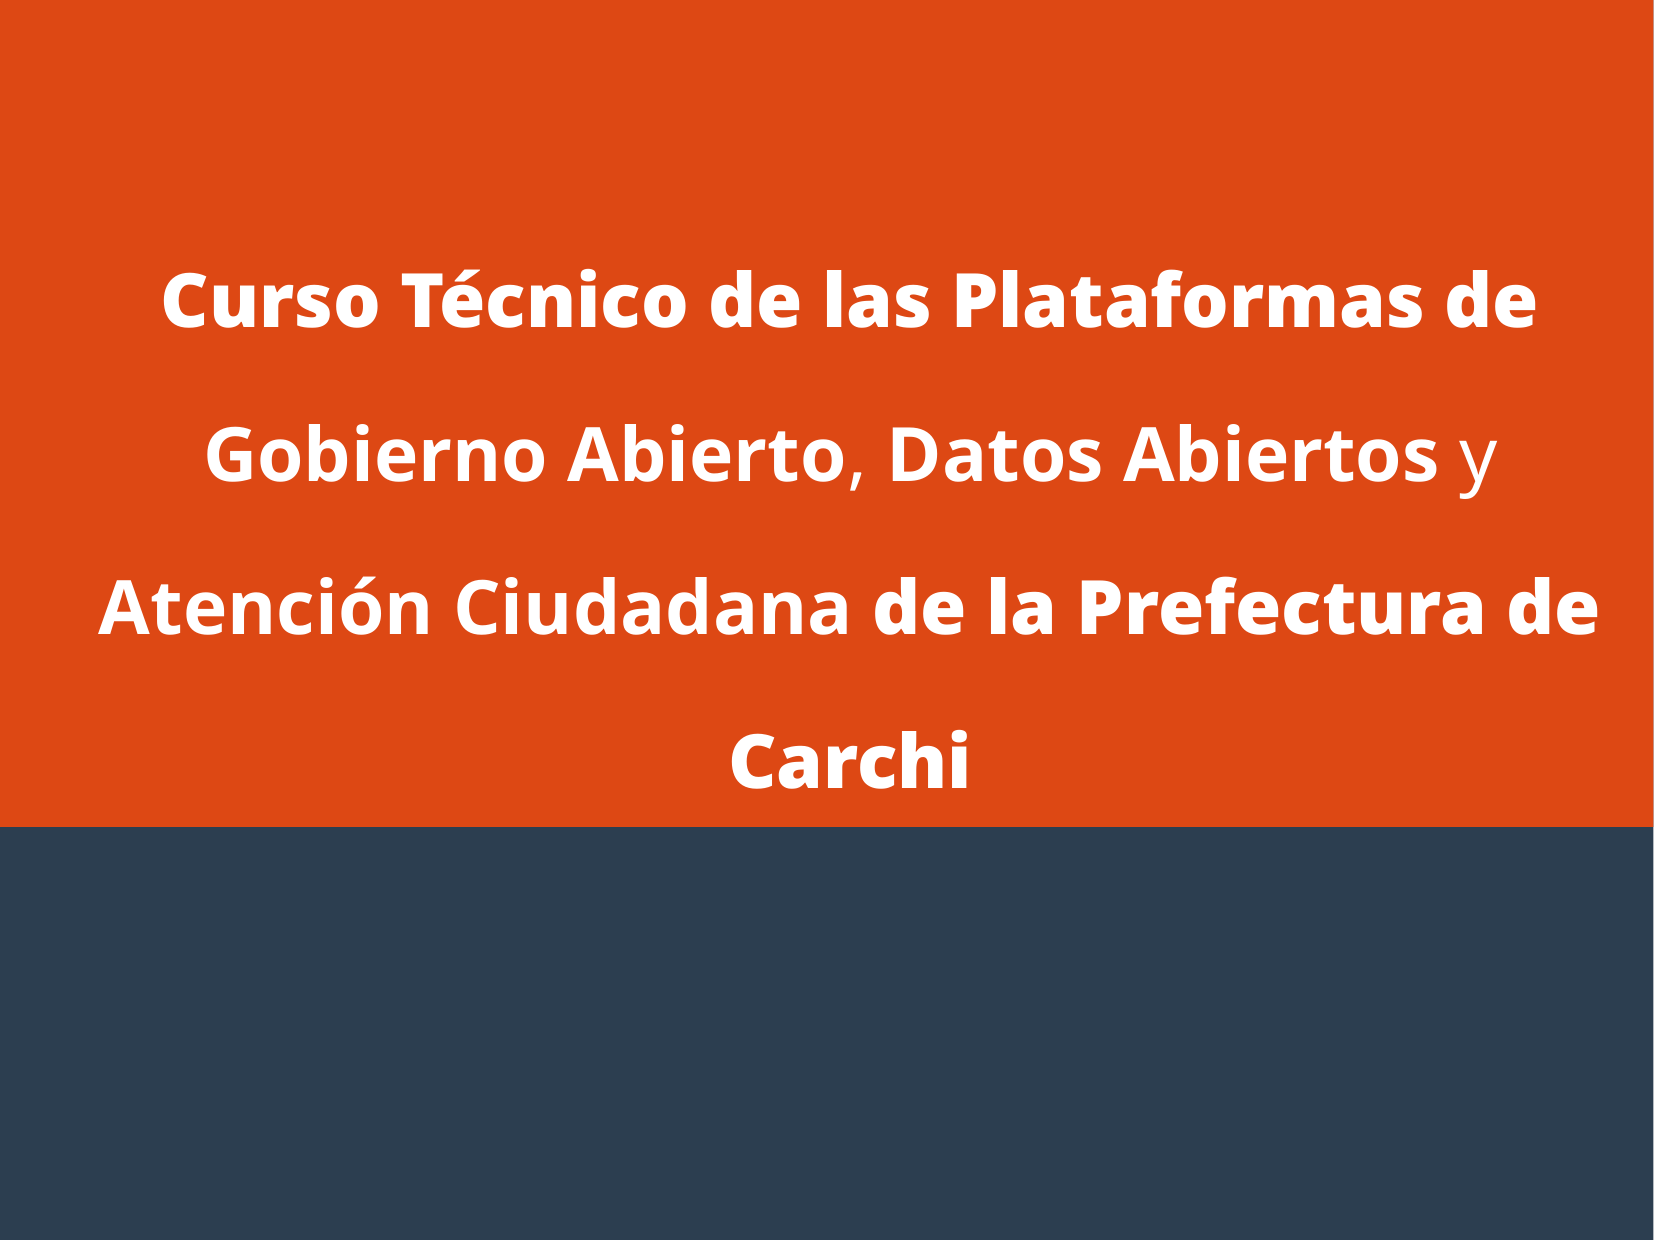

# Curso Técnico de las Plataformas de Gobierno Abierto, Datos Abiertos y Atención Ciudadana de la Prefectura de Carchi